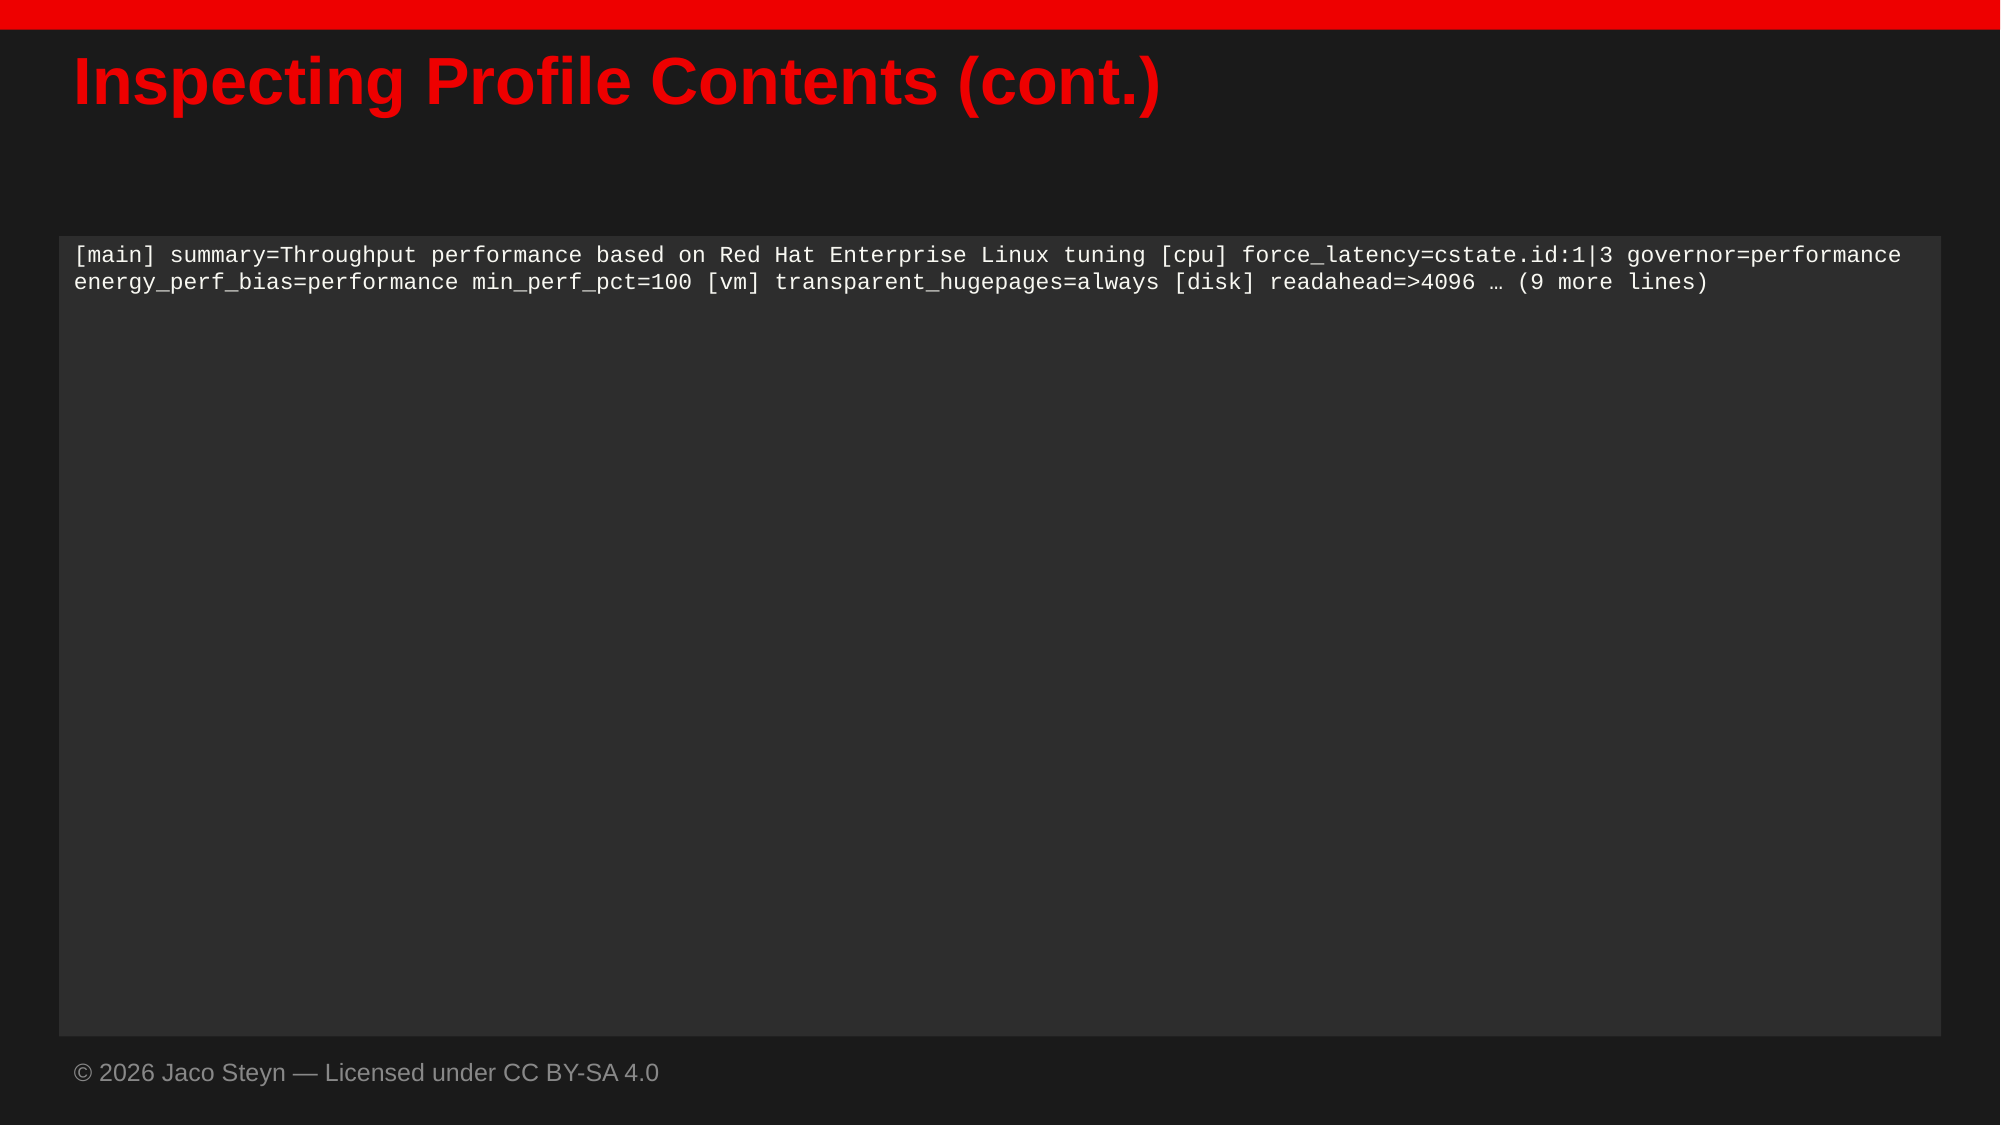

Inspecting Profile Contents (cont.)
[main] summary=Throughput performance based on Red Hat Enterprise Linux tuning [cpu] force_latency=cstate.id:1|3 governor=performance energy_perf_bias=performance min_perf_pct=100 [vm] transparent_hugepages=always [disk] readahead=>4096 … (9 more lines)
© 2026 Jaco Steyn — Licensed under CC BY-SA 4.0